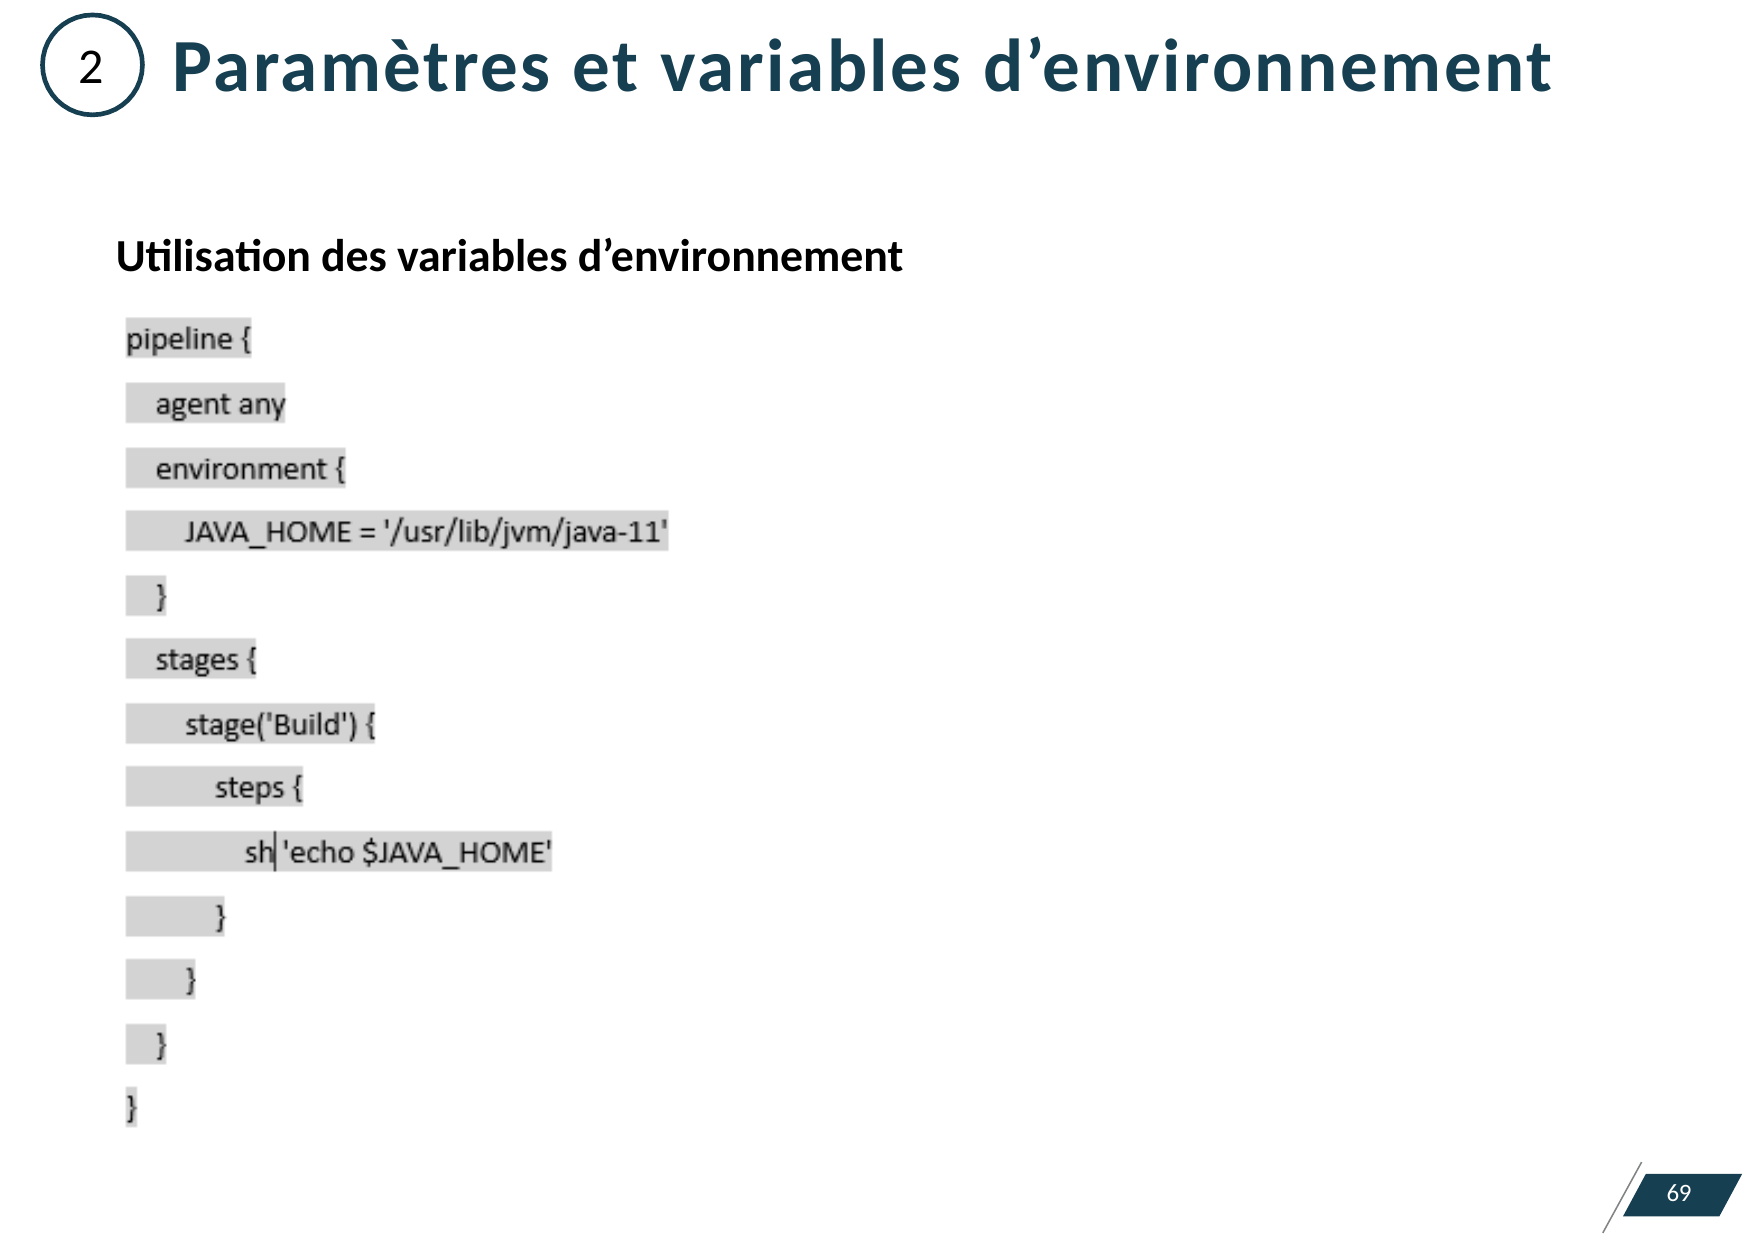

# Paramètres et variables d’environnement
2
Utilisation des variables d’environnement
69